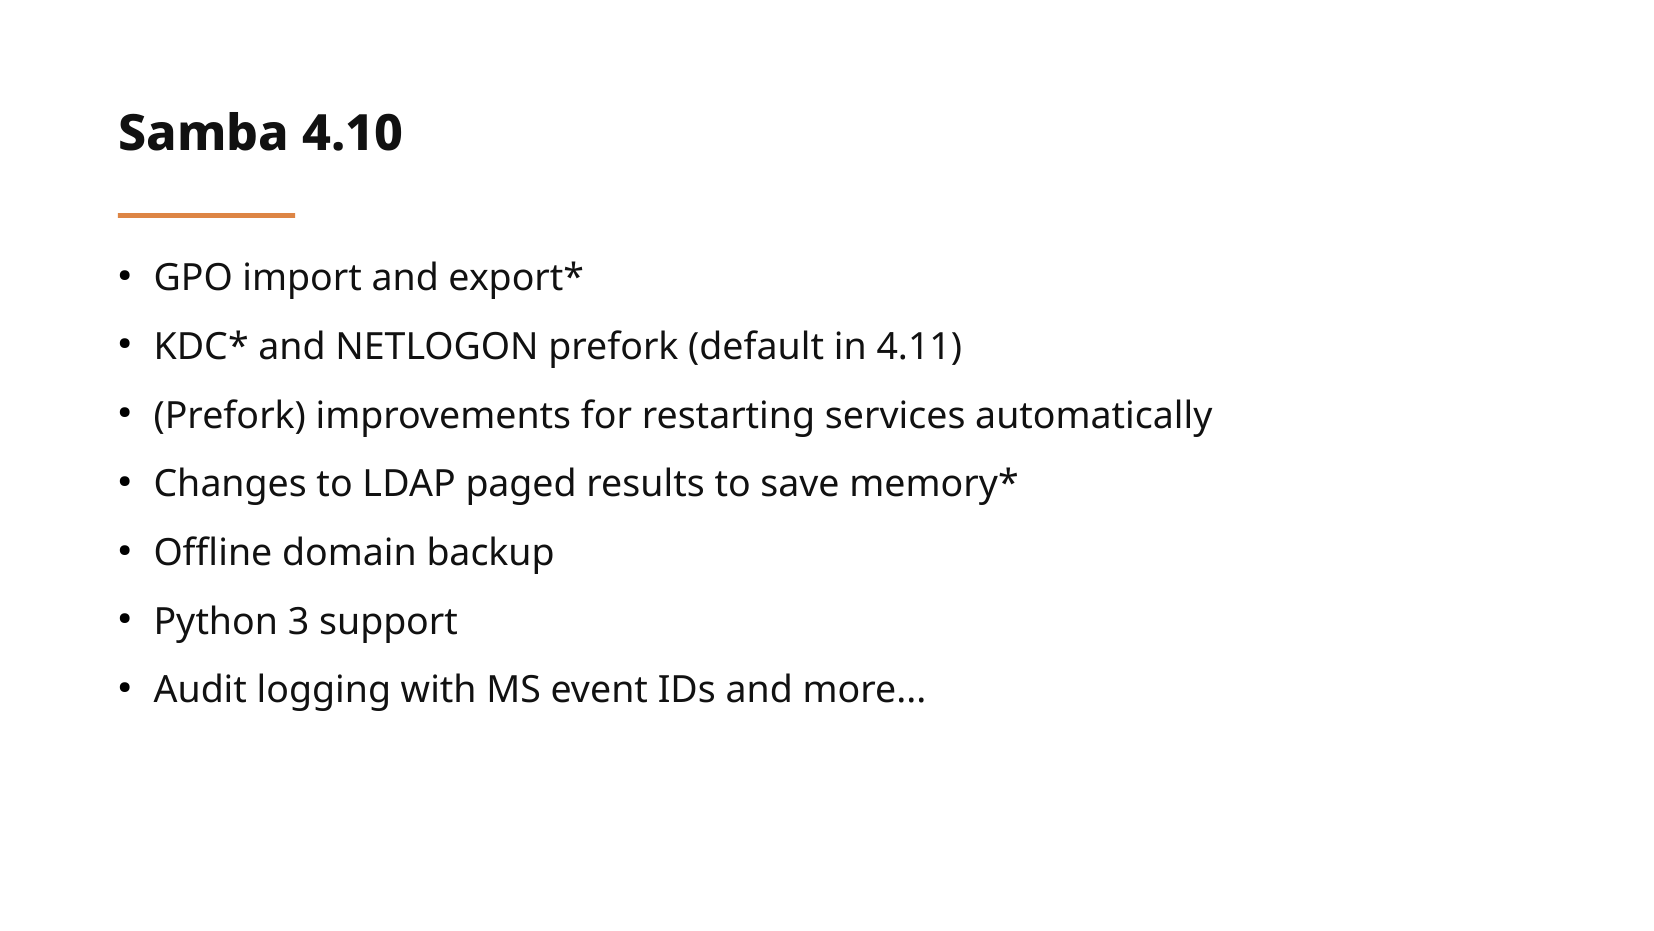

# Samba 4.10
GPO import and export*
KDC* and NETLOGON prefork (default in 4.11)
(Prefork) improvements for restarting services automatically
Changes to LDAP paged results to save memory*
Offline domain backup
Python 3 support
Audit logging with MS event IDs and more...